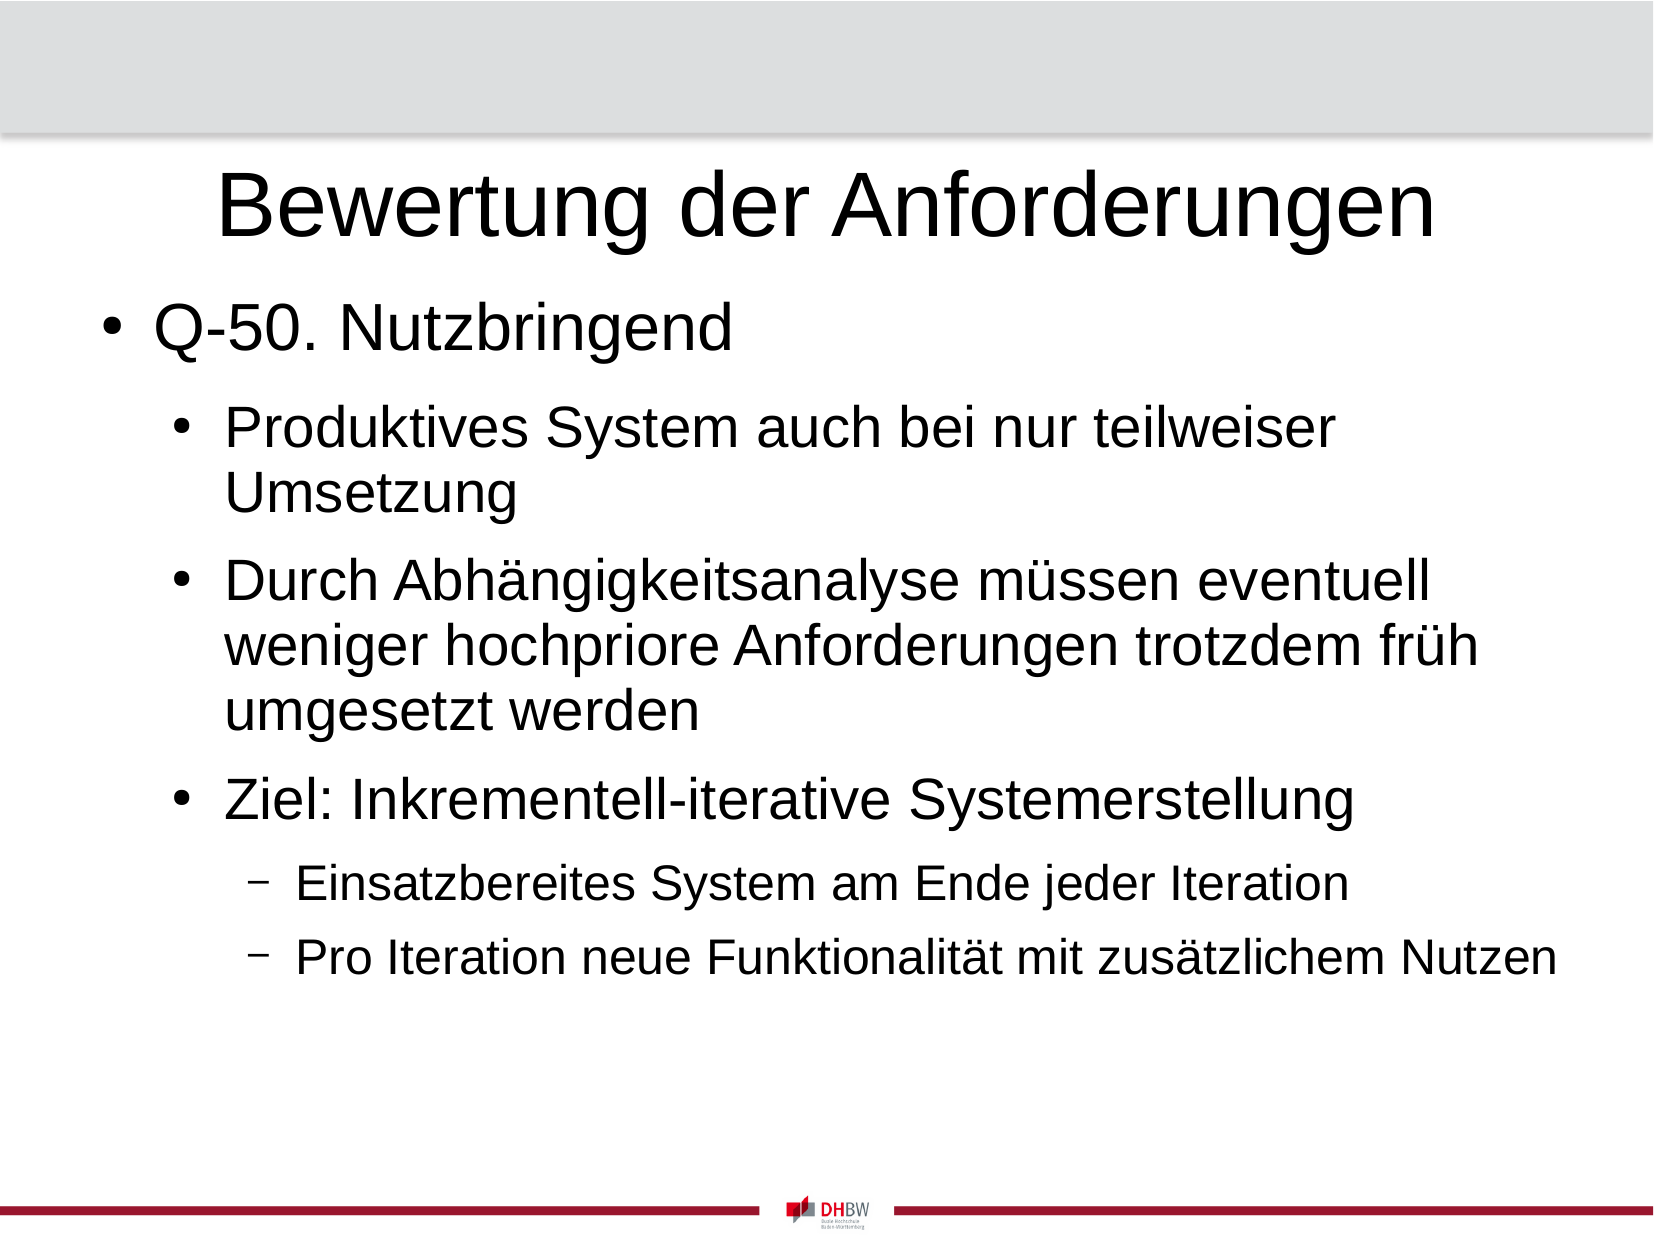

# Bewertung der Anforderungen
Q-50. Nutzbringend
Produktives System auch bei nur teilweiser Umsetzung
Durch Abhängigkeitsanalyse müssen eventuell weniger hochpriore Anforderungen trotzdem früh umgesetzt werden
Ziel: Inkrementell-iterative Systemerstellung
Einsatzbereites System am Ende jeder Iteration
Pro Iteration neue Funktionalität mit zusätzlichem Nutzen